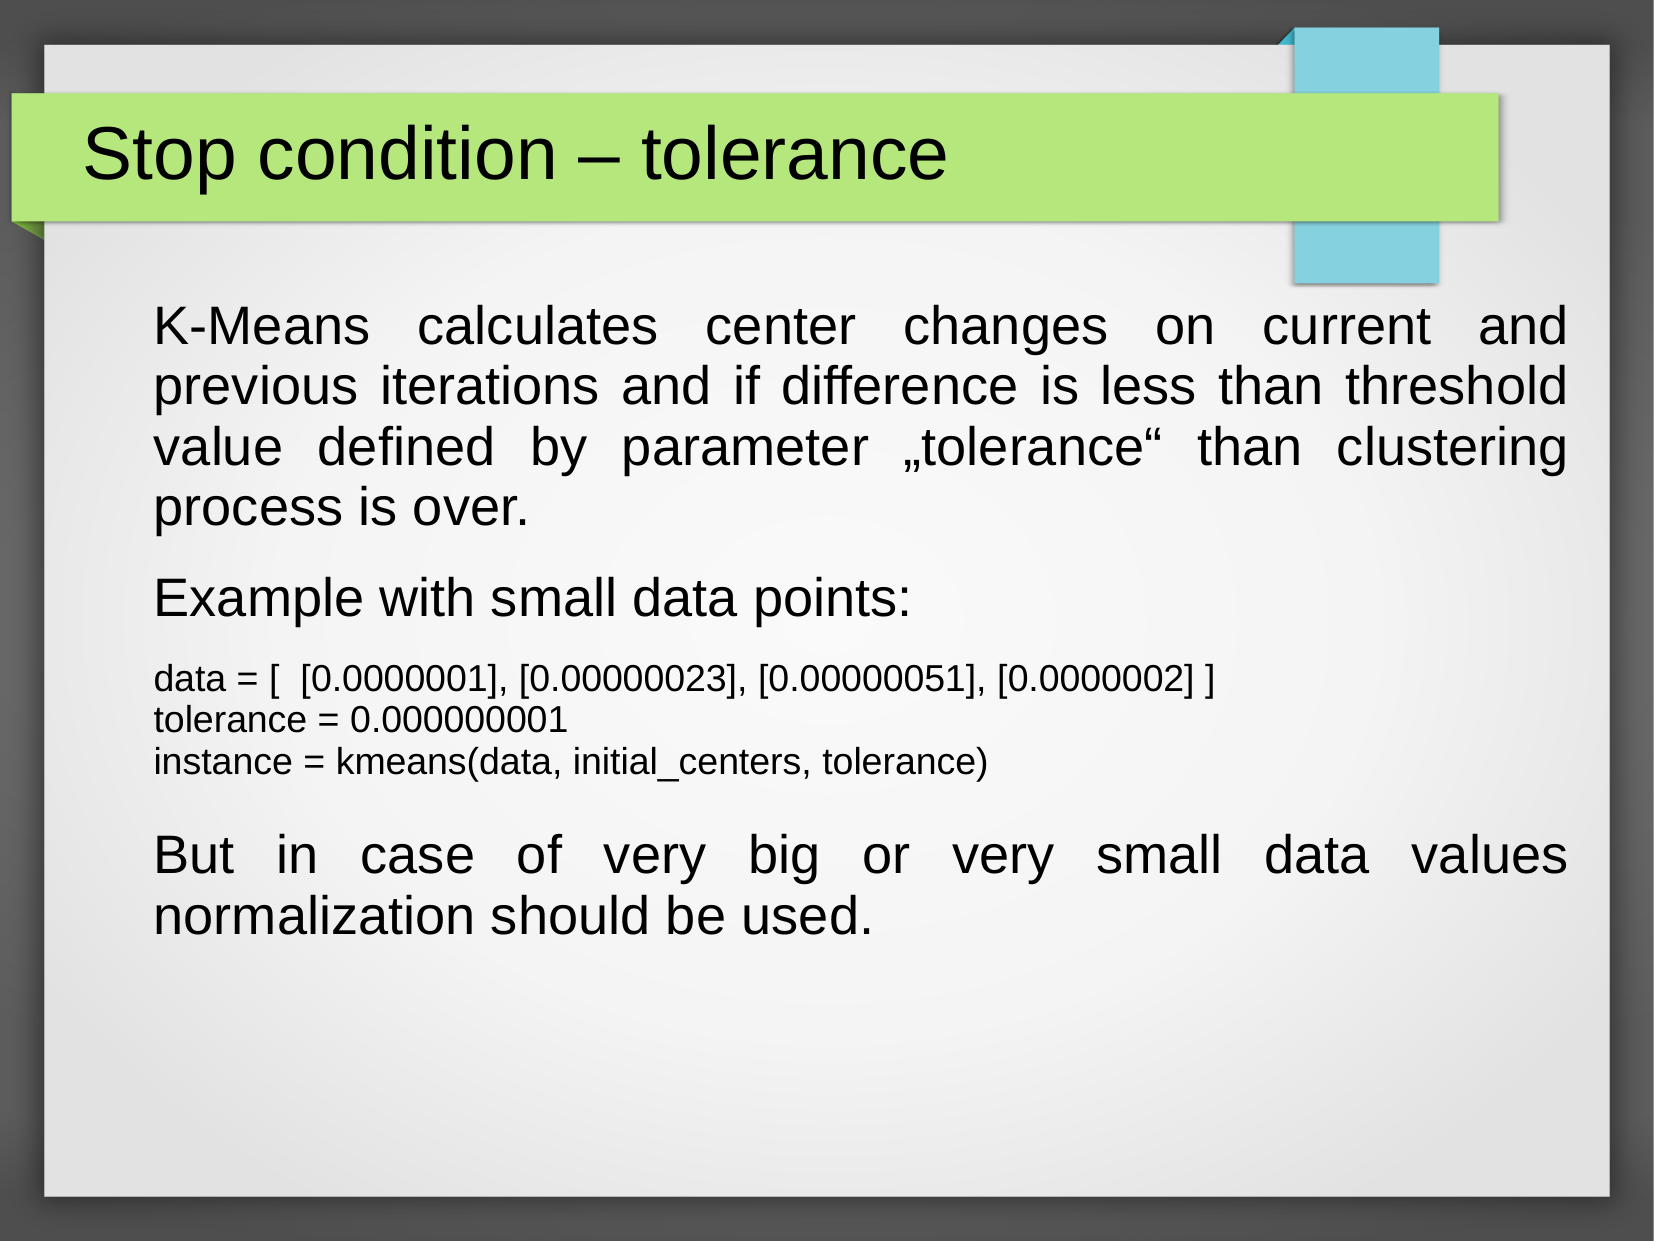

# Stop condition – tolerance
K-Means calculates center changes on current and previous iterations and if difference is less than threshold value defined by parameter „tolerance“ than clustering process is over.
Example with small data points:
data = [ [0.0000001], [0.00000023], [0.00000051], [0.0000002] ]
tolerance = 0.000000001
instance = kmeans(data, initial_centers, tolerance)
But in case of very big or very small data values normalization should be used.